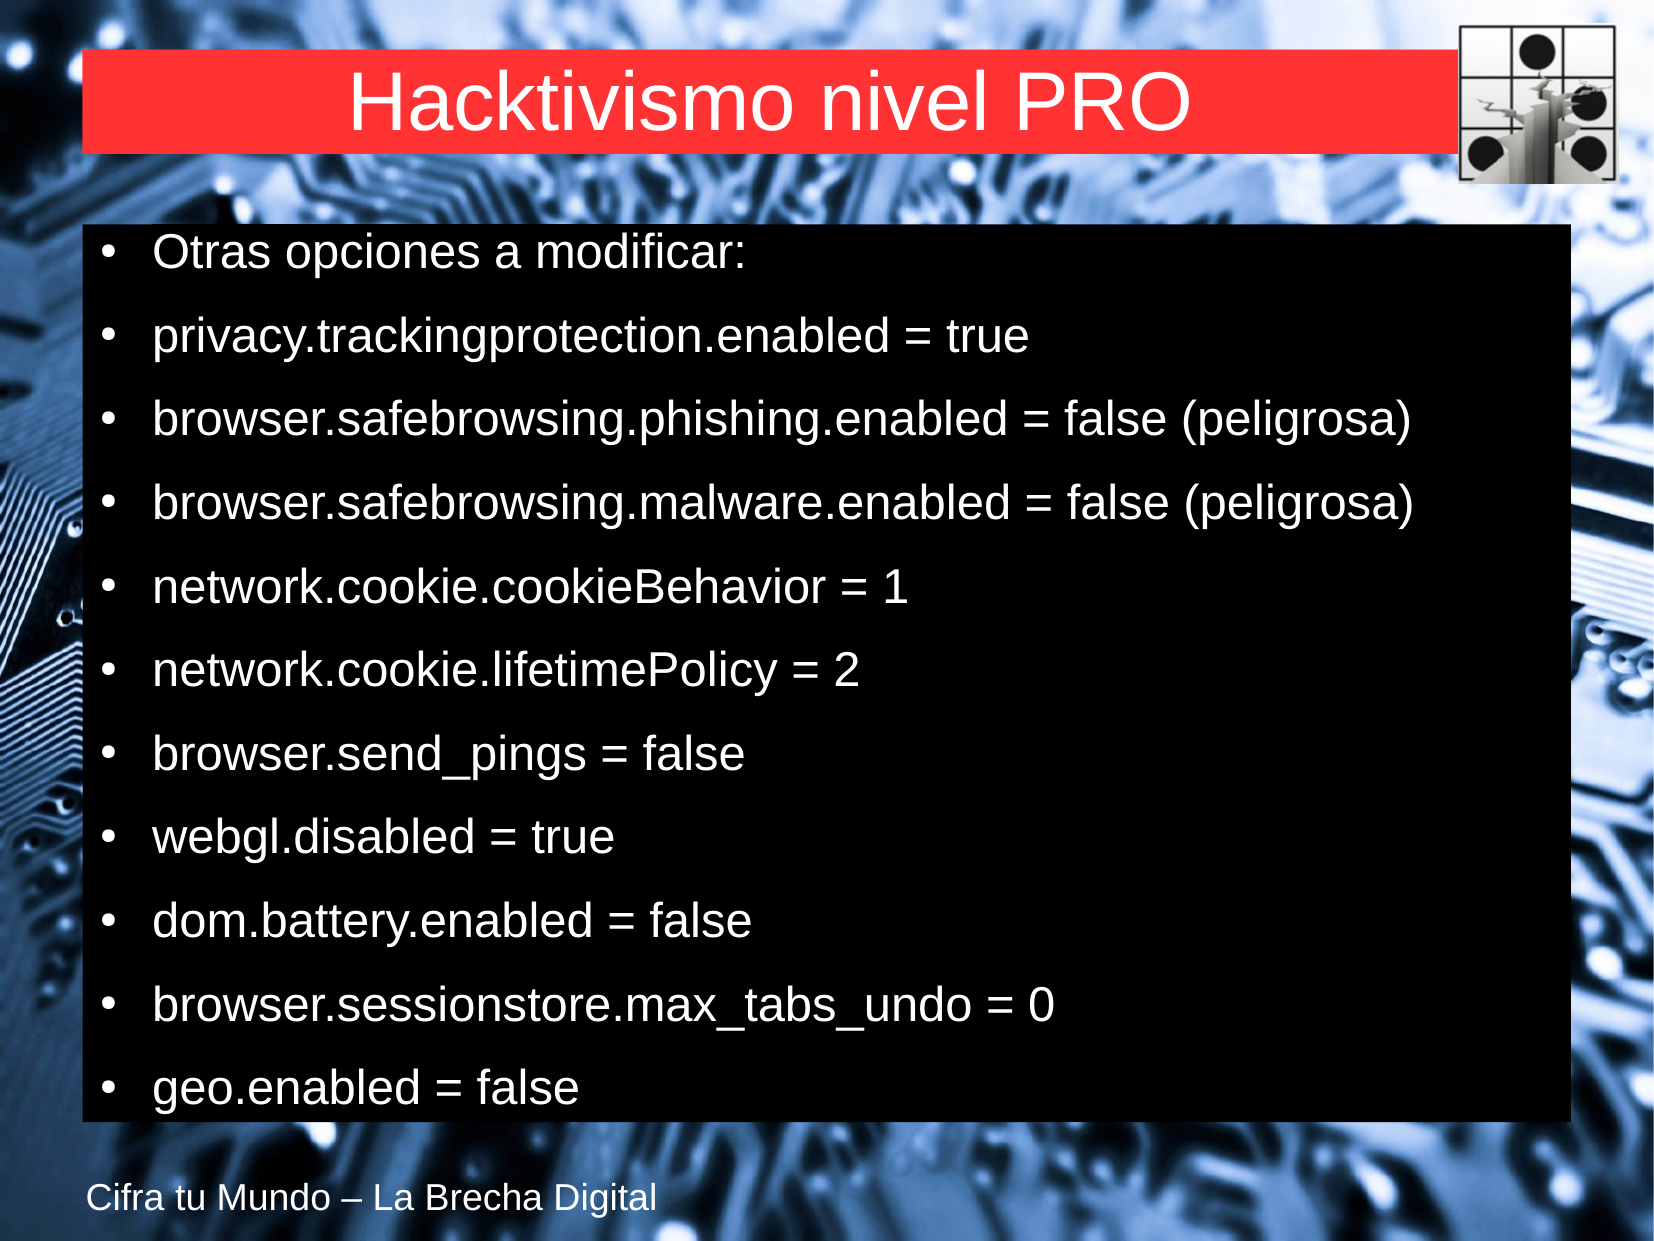

Tráfico de datos seguro con Tor y/o VPN
Hacktivismo nivel PRO
# Otras opciones a modificar:
privacy.trackingprotection.enabled = true
browser.safebrowsing.phishing.enabled = false (peligrosa)
browser.safebrowsing.malware.enabled = false (peligrosa)
network.cookie.cookieBehavior = 1
network.cookie.lifetimePolicy = 2
browser.send_pings = false
webgl.disabled = true
dom.battery.enabled = false
browser.sessionstore.max_tabs_undo = 0
geo.enabled = false
Cifra tu Mundo – La Brecha Digital